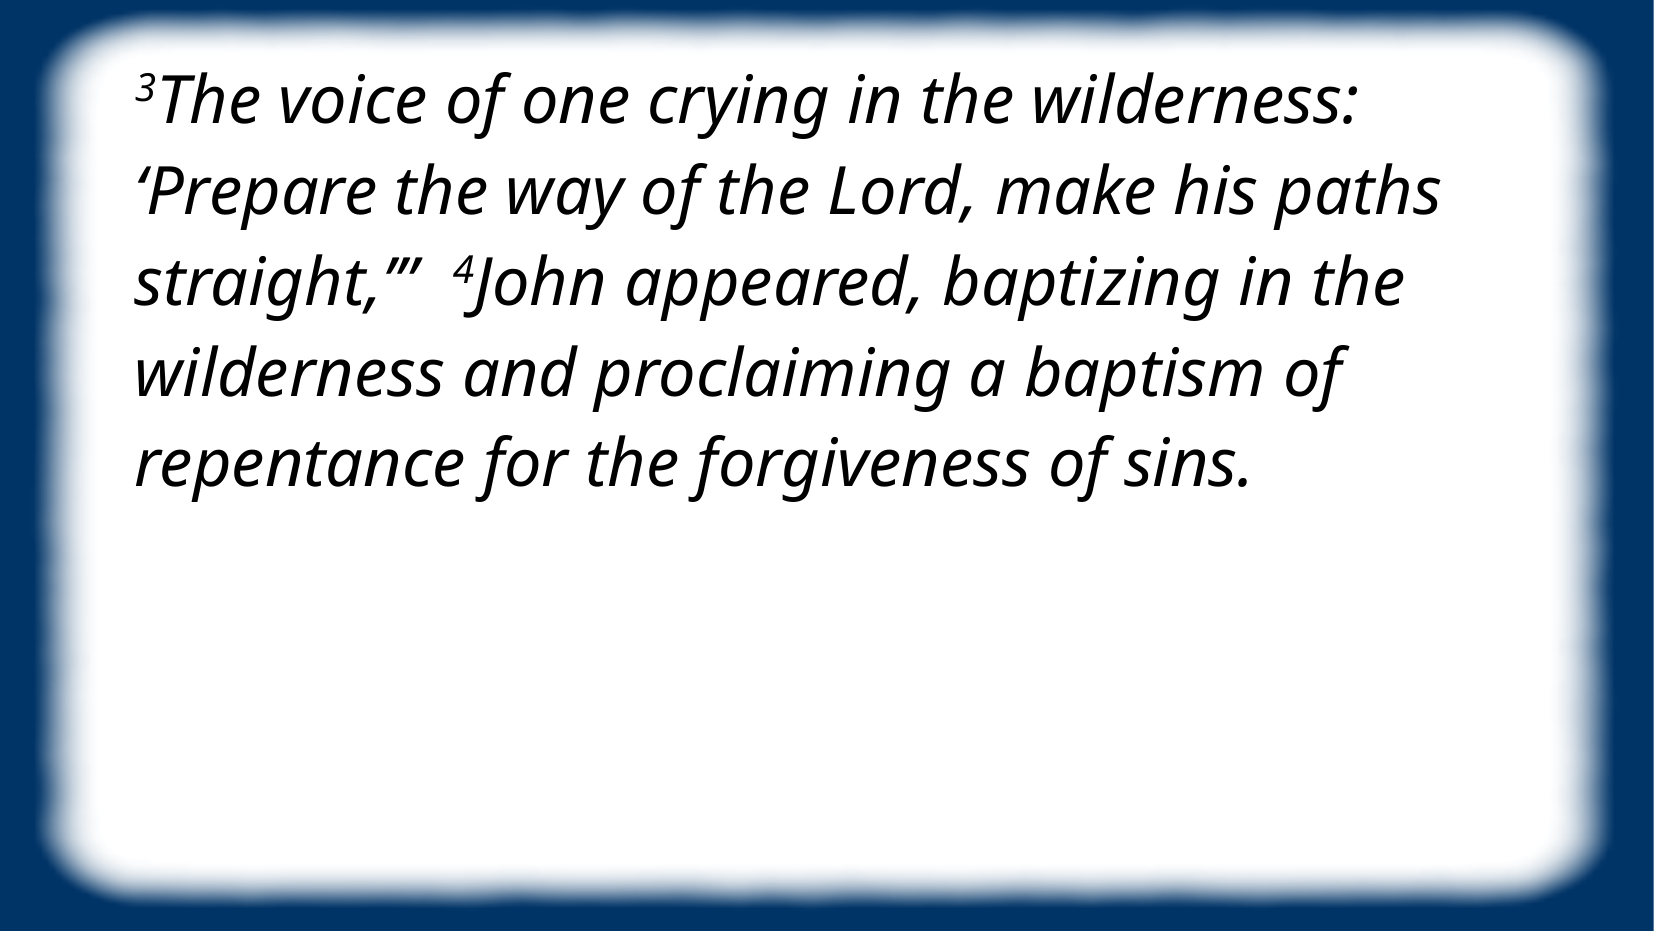

3The voice of one crying in the wilderness: ‘Prepare the way of the Lord, make his paths straight,’” 4John appeared, baptizing in the wilderness and proclaiming a baptism of repentance for the forgiveness of sins.